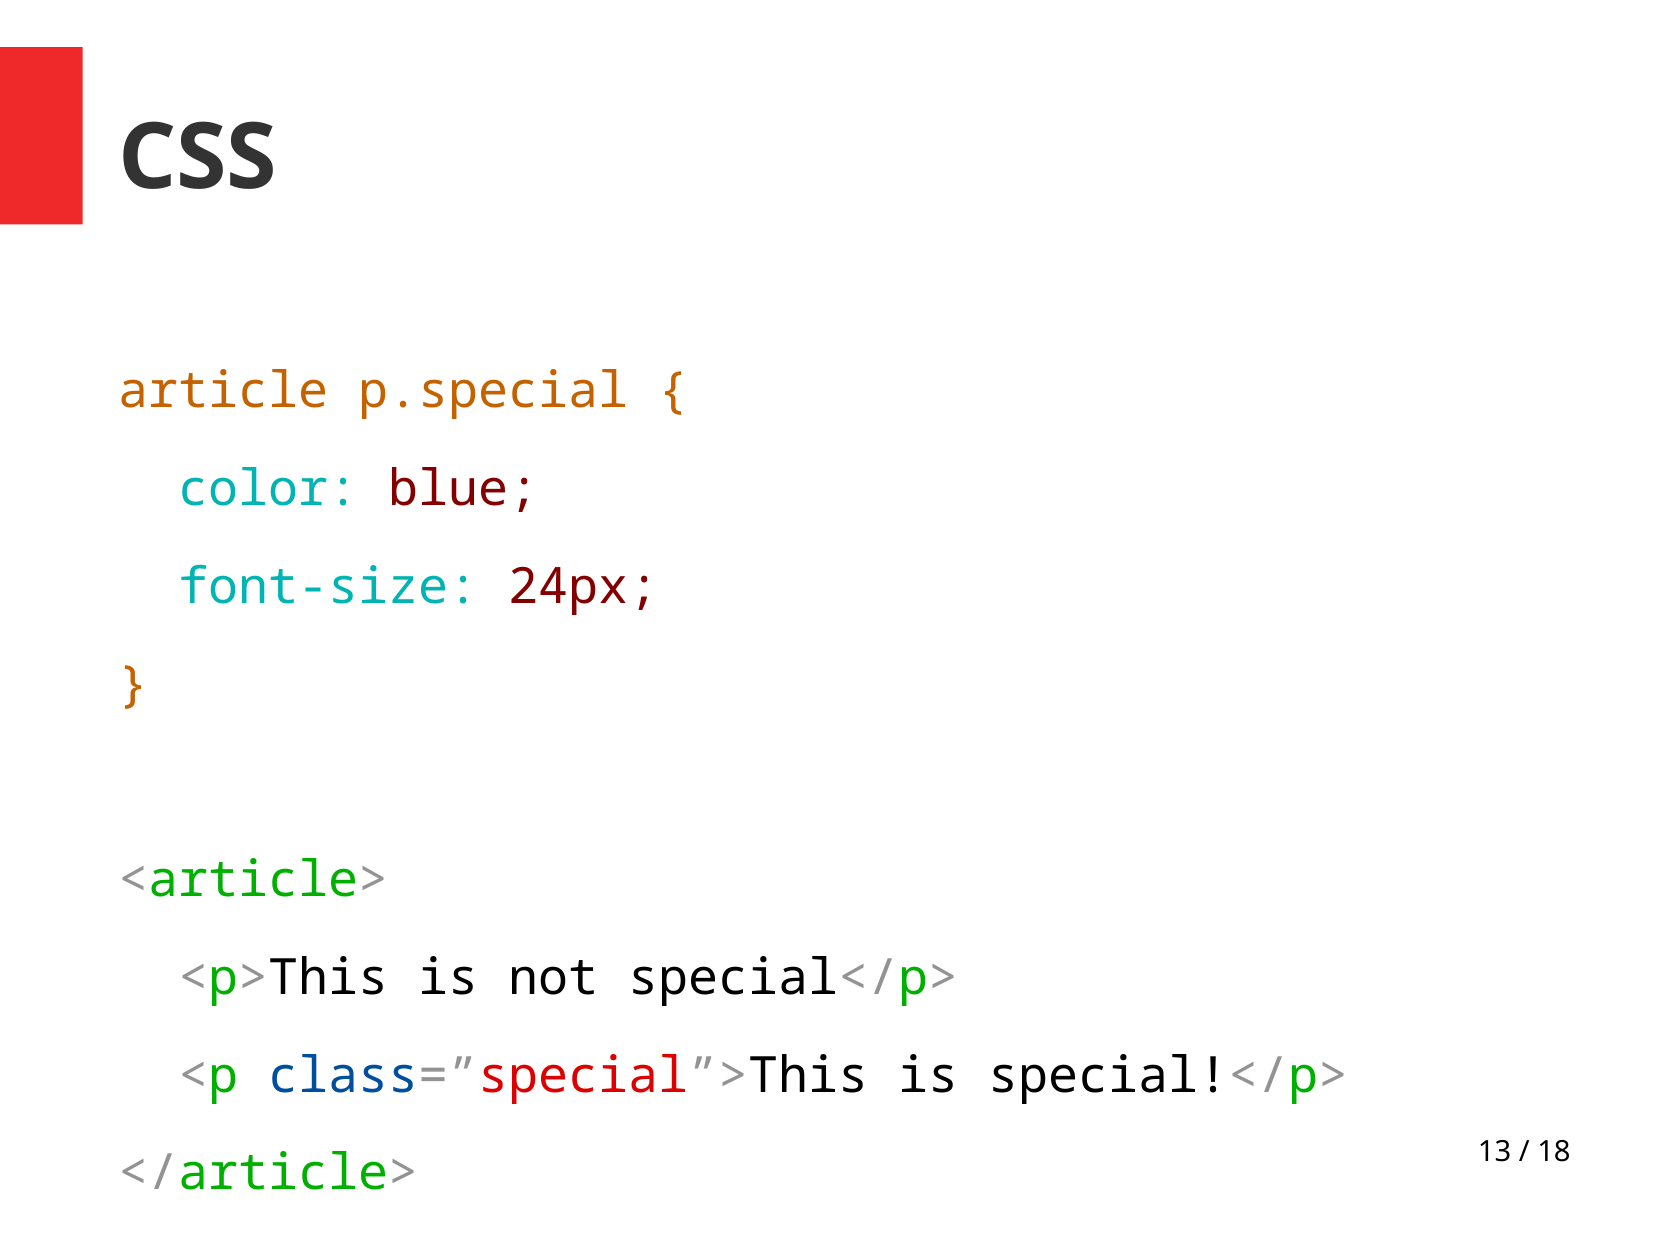

# CSS
article p.special {
 color: blue;
 font-size: 24px;
}
<article>
 <p>This is not special</p>
 <p class=”special”>This is special!</p>
</article>
<p class=”special”>This is not special either :(</p>
13